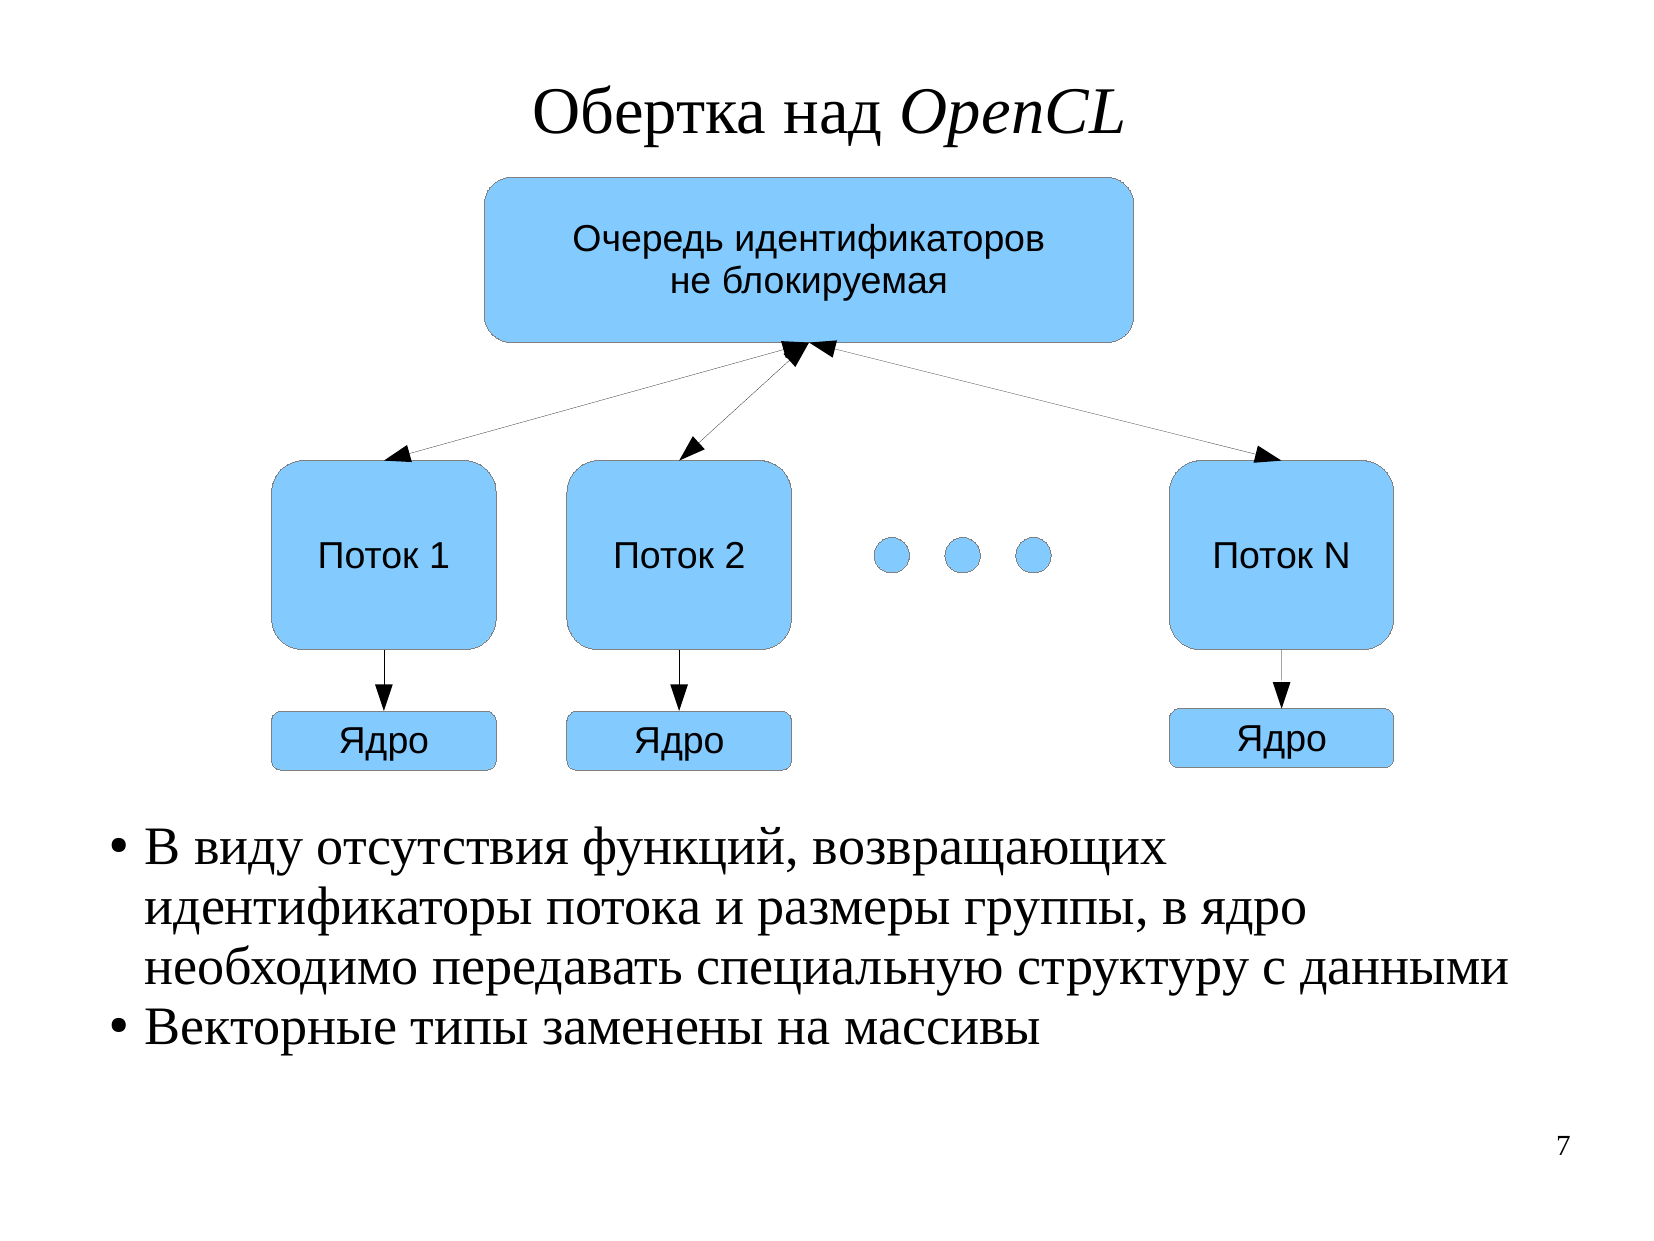

Обертка над OpenCL
Очередь идентификаторов
не блокируемая
Поток 1
Поток 2
Поток N
Ядро
Ядро
Ядро
В виду отсутствия функций, возвращающих идентификаторы потока и размеры группы, в ядро необходимо передавать специальную структуру с данными
Векторные типы заменены на массивы
7